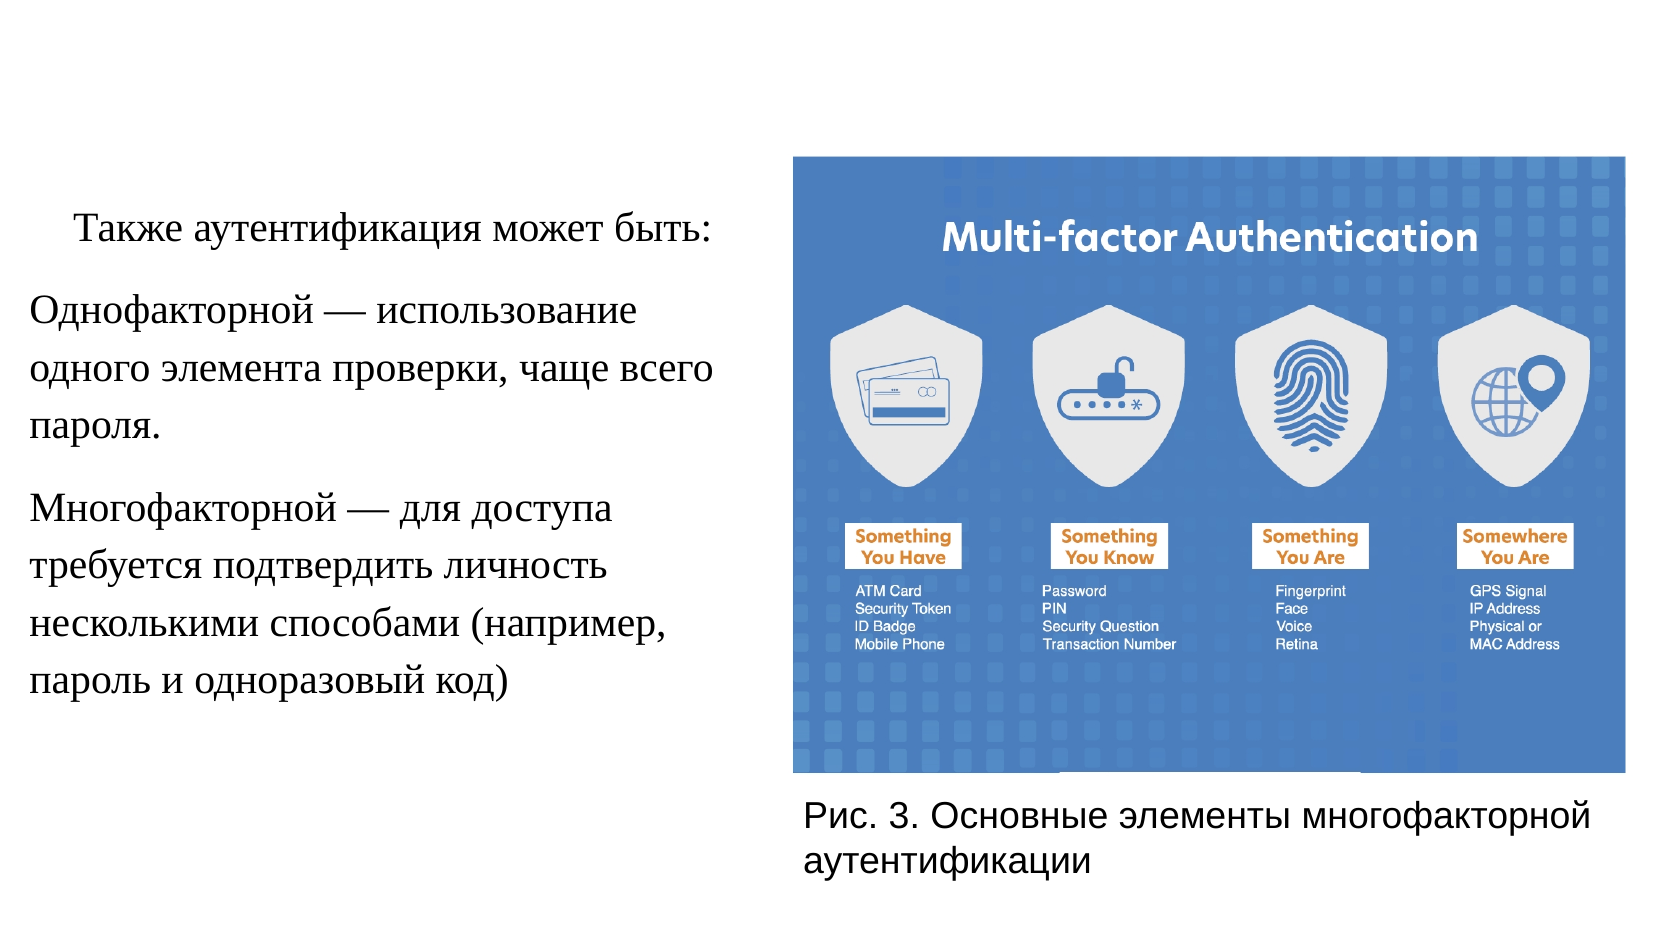

Также аутентификация может быть:
Однофакторной — использование одного элемента проверки, чаще всего пароля.
Многофакторной — для доступа требуется подтвердить личность несколькими способами (например, пароль и одноразовый код)
Рис. 3. Основные элементы многофакторной аутентификации